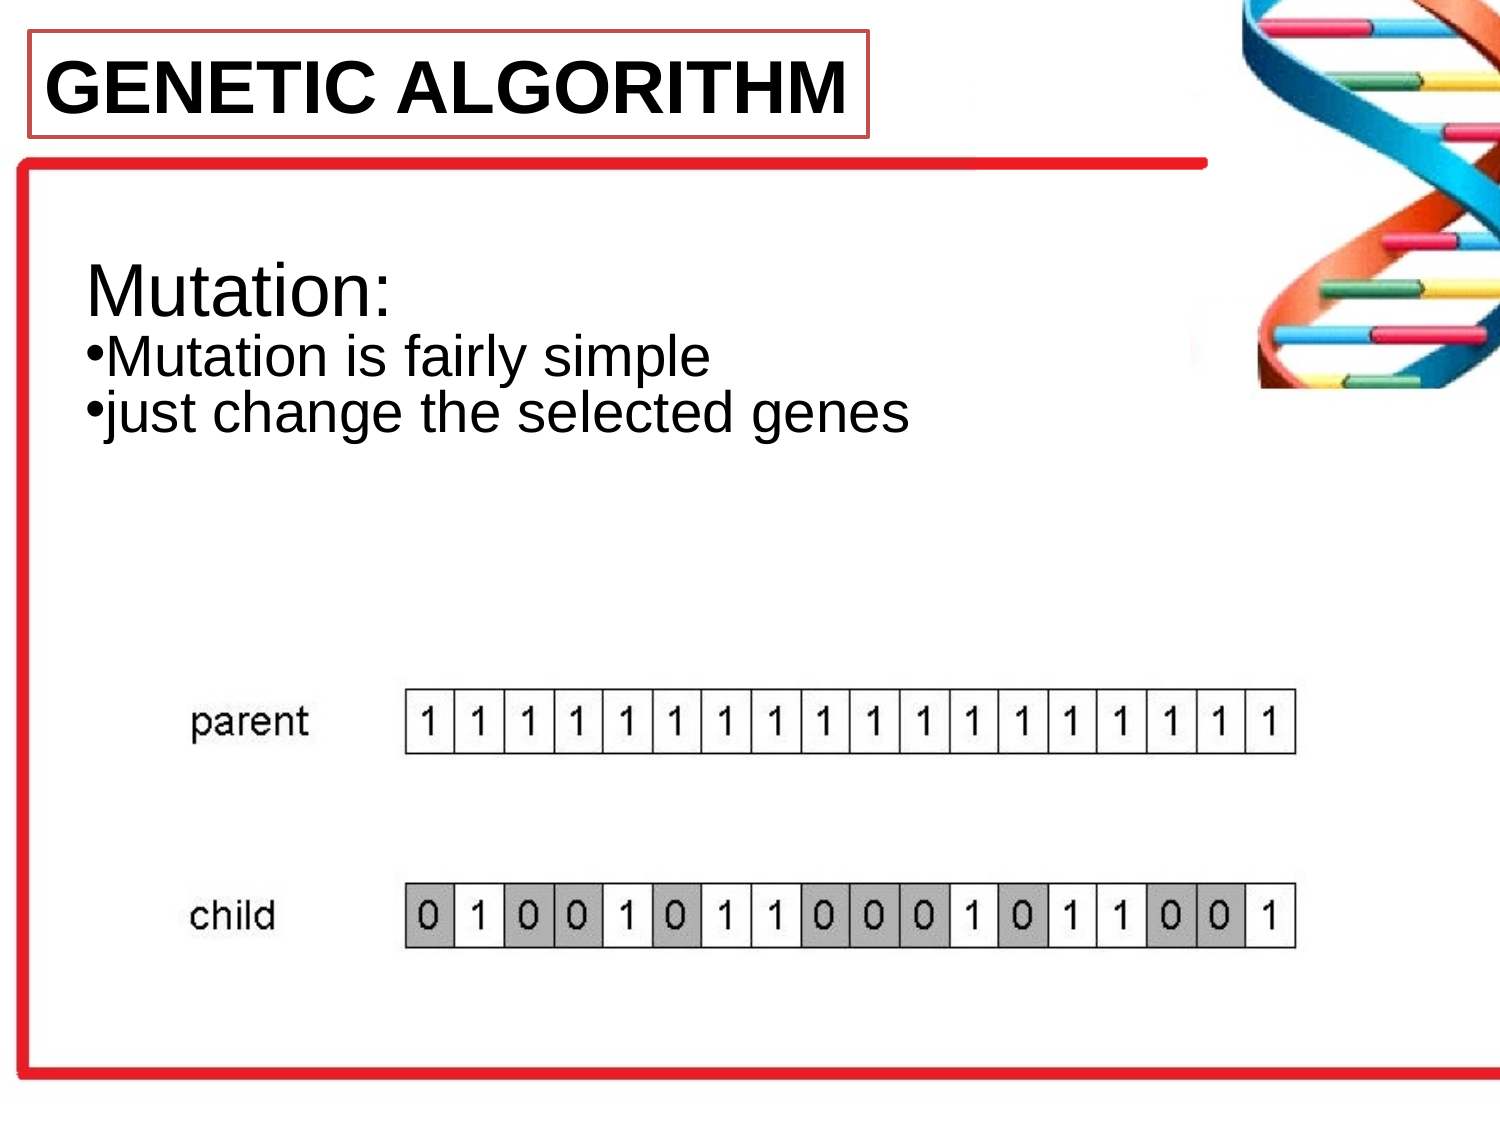

GENETIC ALGORITHM
Mutation:
Mutation is fairly simple
just change the selected genes
#